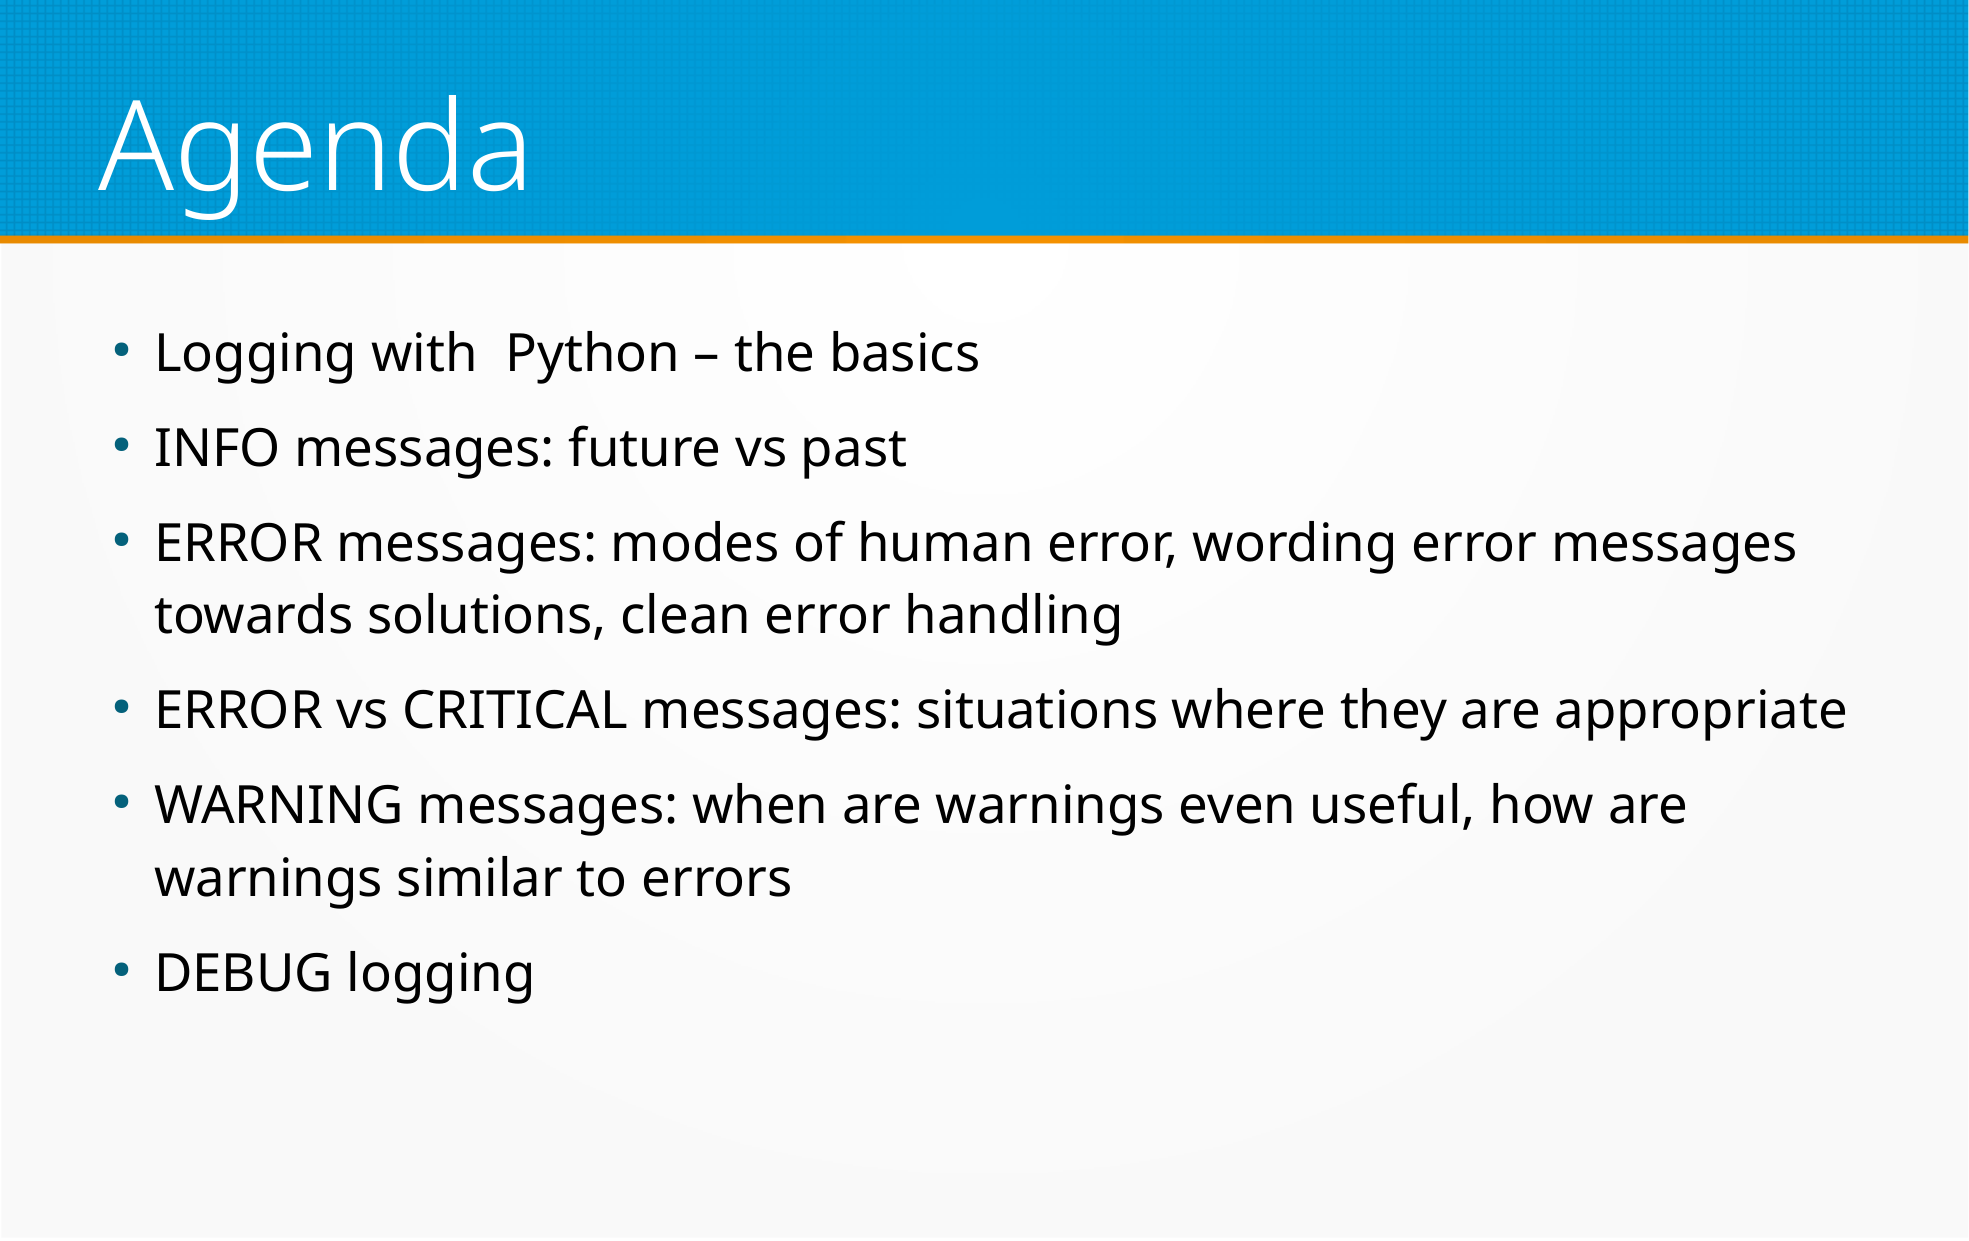

# Agenda
Logging with Python – the basics
INFO messages: future vs past
ERROR messages: modes of human error, wording error messages towards solutions, clean error handling
ERROR vs CRITICAL messages: situations where they are appropriate
WARNING messages: when are warnings even useful, how are warnings similar to errors
DEBUG logging